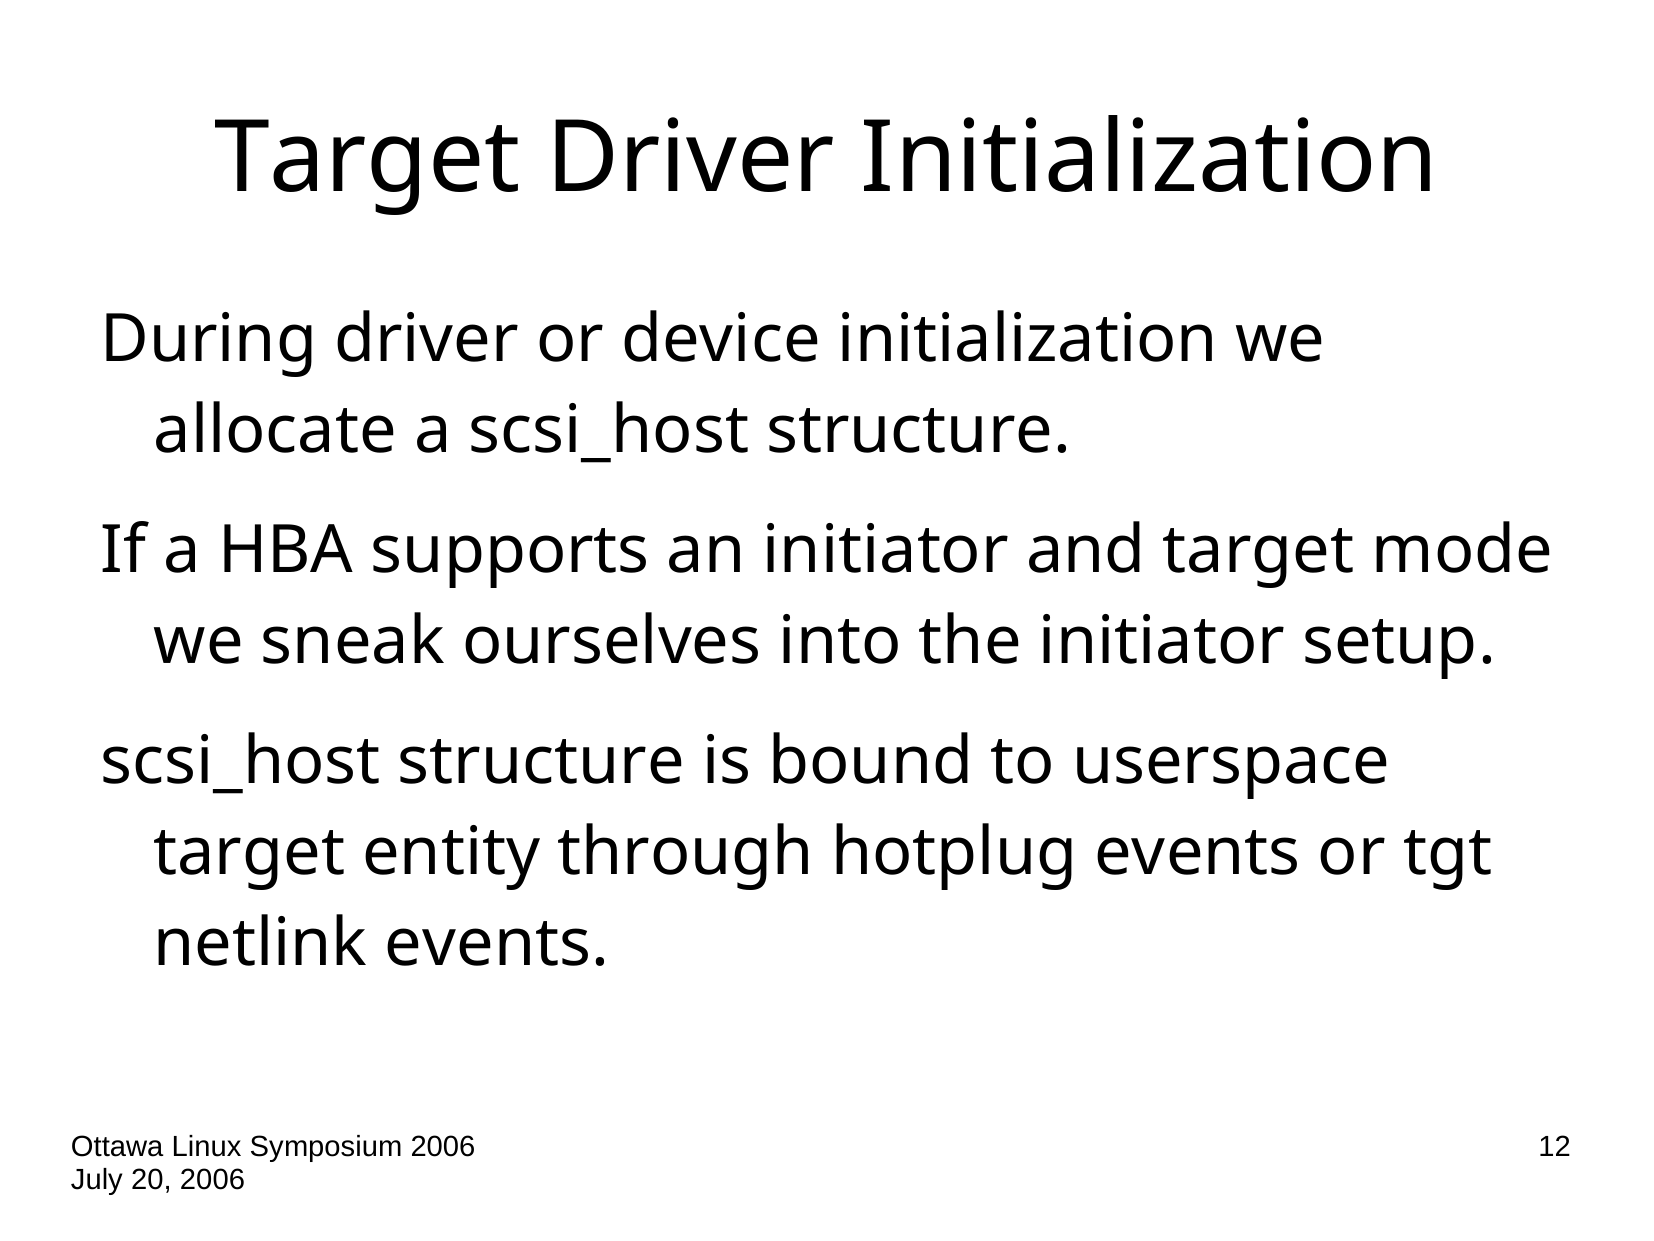

# Target Driver Initialization
During driver or device initialization we allocate a scsi_host structure.
If a HBA supports an initiator and target mode we sneak ourselves into the initiator setup.
scsi_host structure is bound to userspace target entity through hotplug events or tgt netlink events.
12